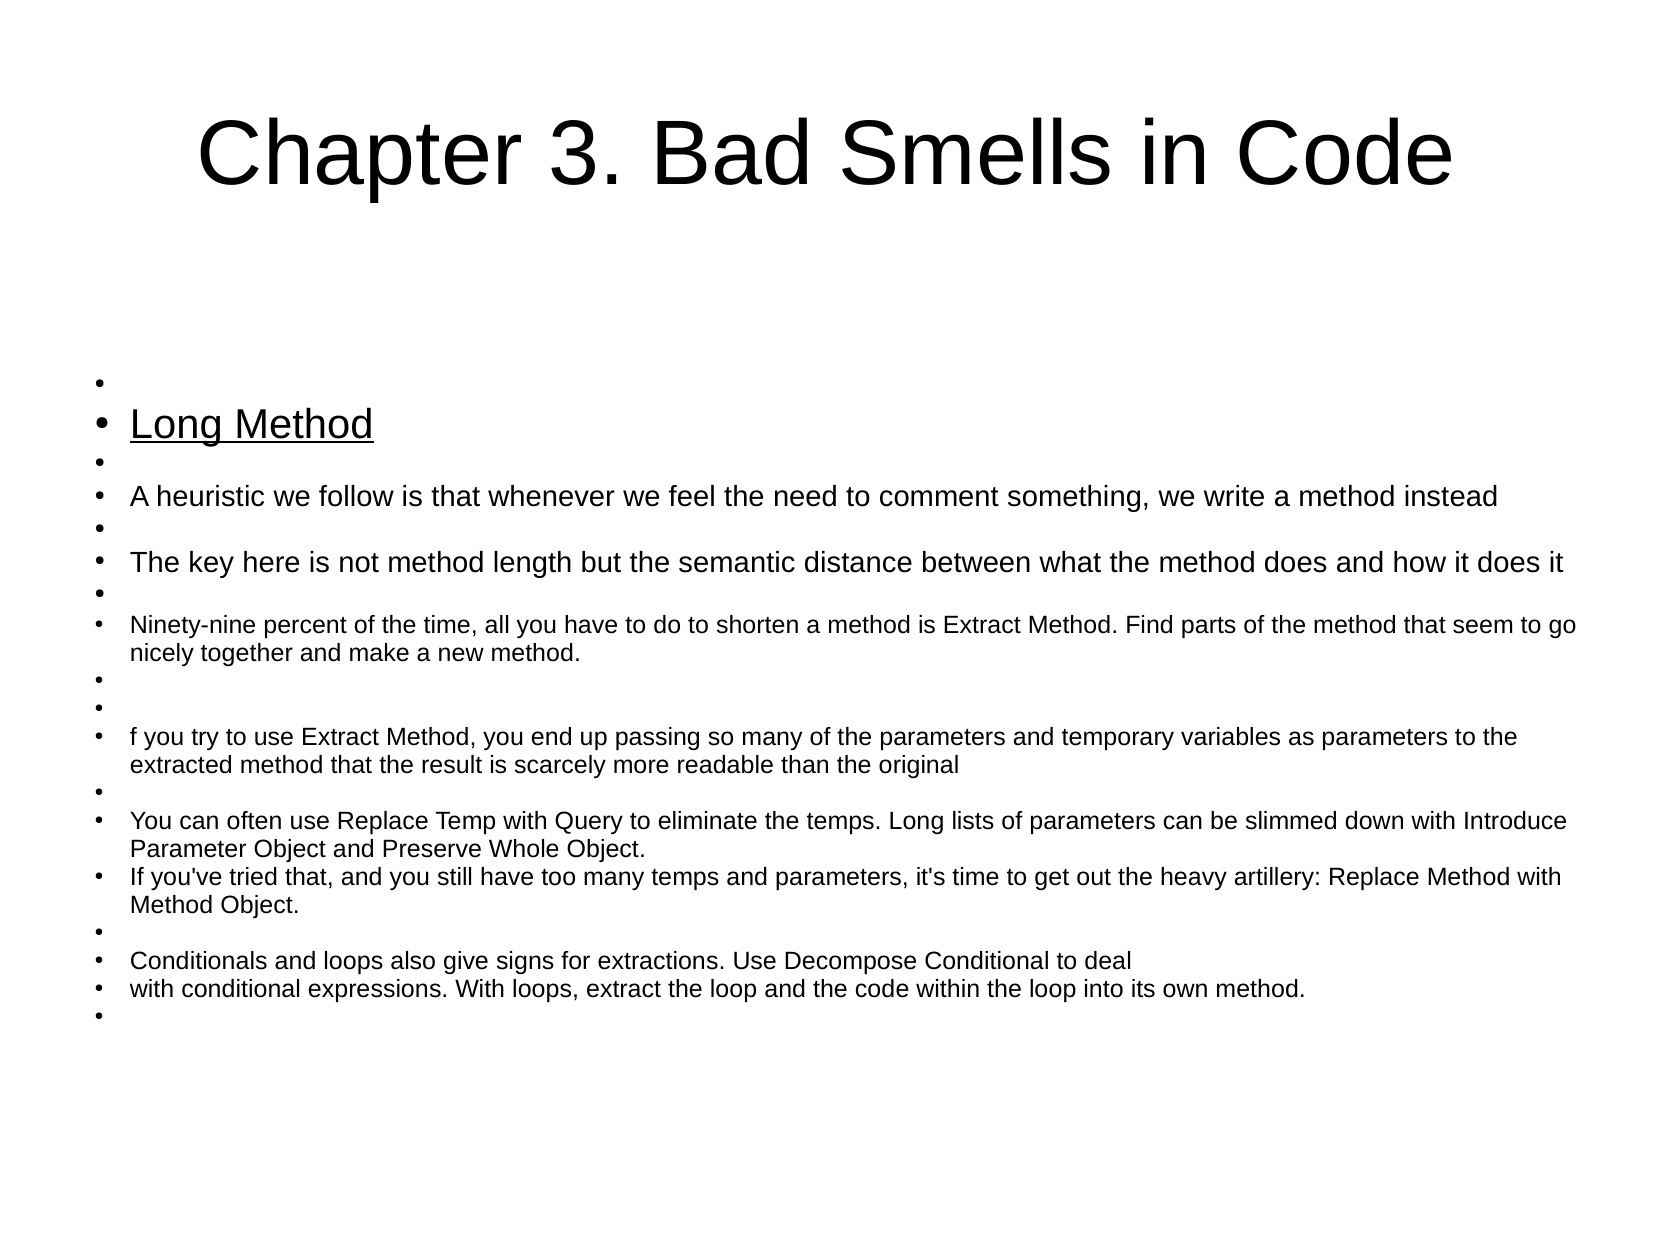

# Chapter 3. Bad Smells in Code
Long Method
A heuristic we follow is that whenever we feel the need to comment something, we write a method instead
The key here is not method length but the semantic distance between what the method does and how it does it
Ninety-nine percent of the time, all you have to do to shorten a method is Extract Method. Find parts of the method that seem to go nicely together and make a new method.
f you try to use Extract Method, you end up passing so many of the parameters and temporary variables as parameters to the extracted method that the result is scarcely more readable than the original
You can often use Replace Temp with Query to eliminate the temps. Long lists of parameters can be slimmed down with Introduce Parameter Object and Preserve Whole Object.
If you've tried that, and you still have too many temps and parameters, it's time to get out the heavy artillery: Replace Method with Method Object.
Conditionals and loops also give signs for extractions. Use Decompose Conditional to deal
with conditional expressions. With loops, extract the loop and the code within the loop into its own method.